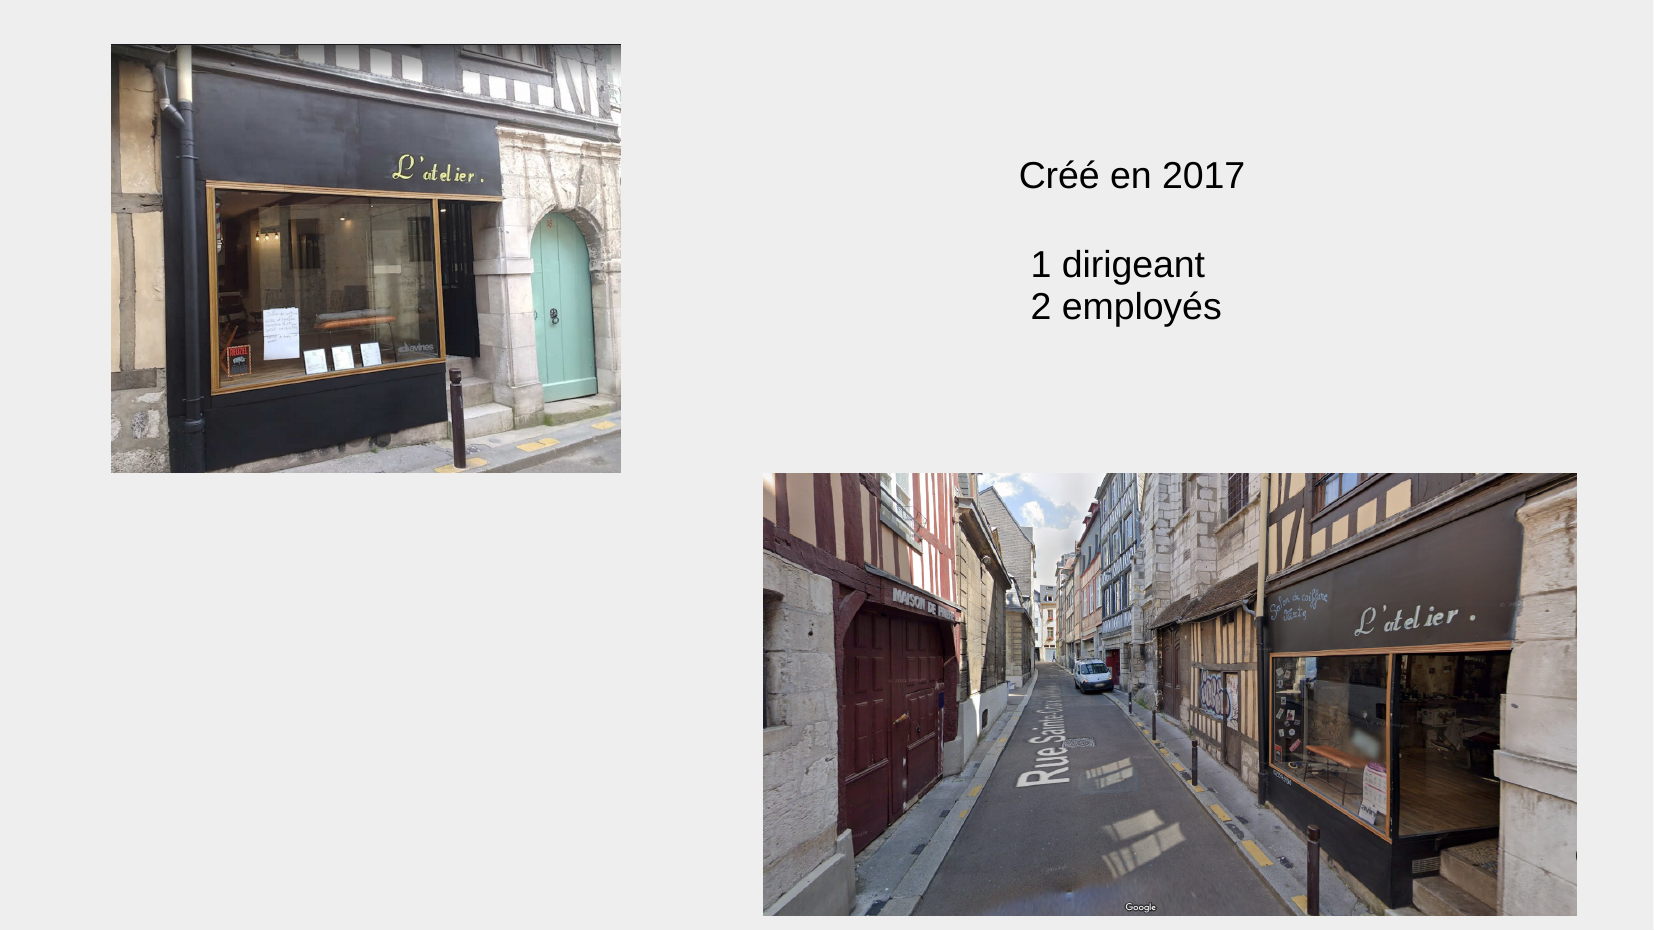

Créé en 2017
1 dirigeant
2 employés